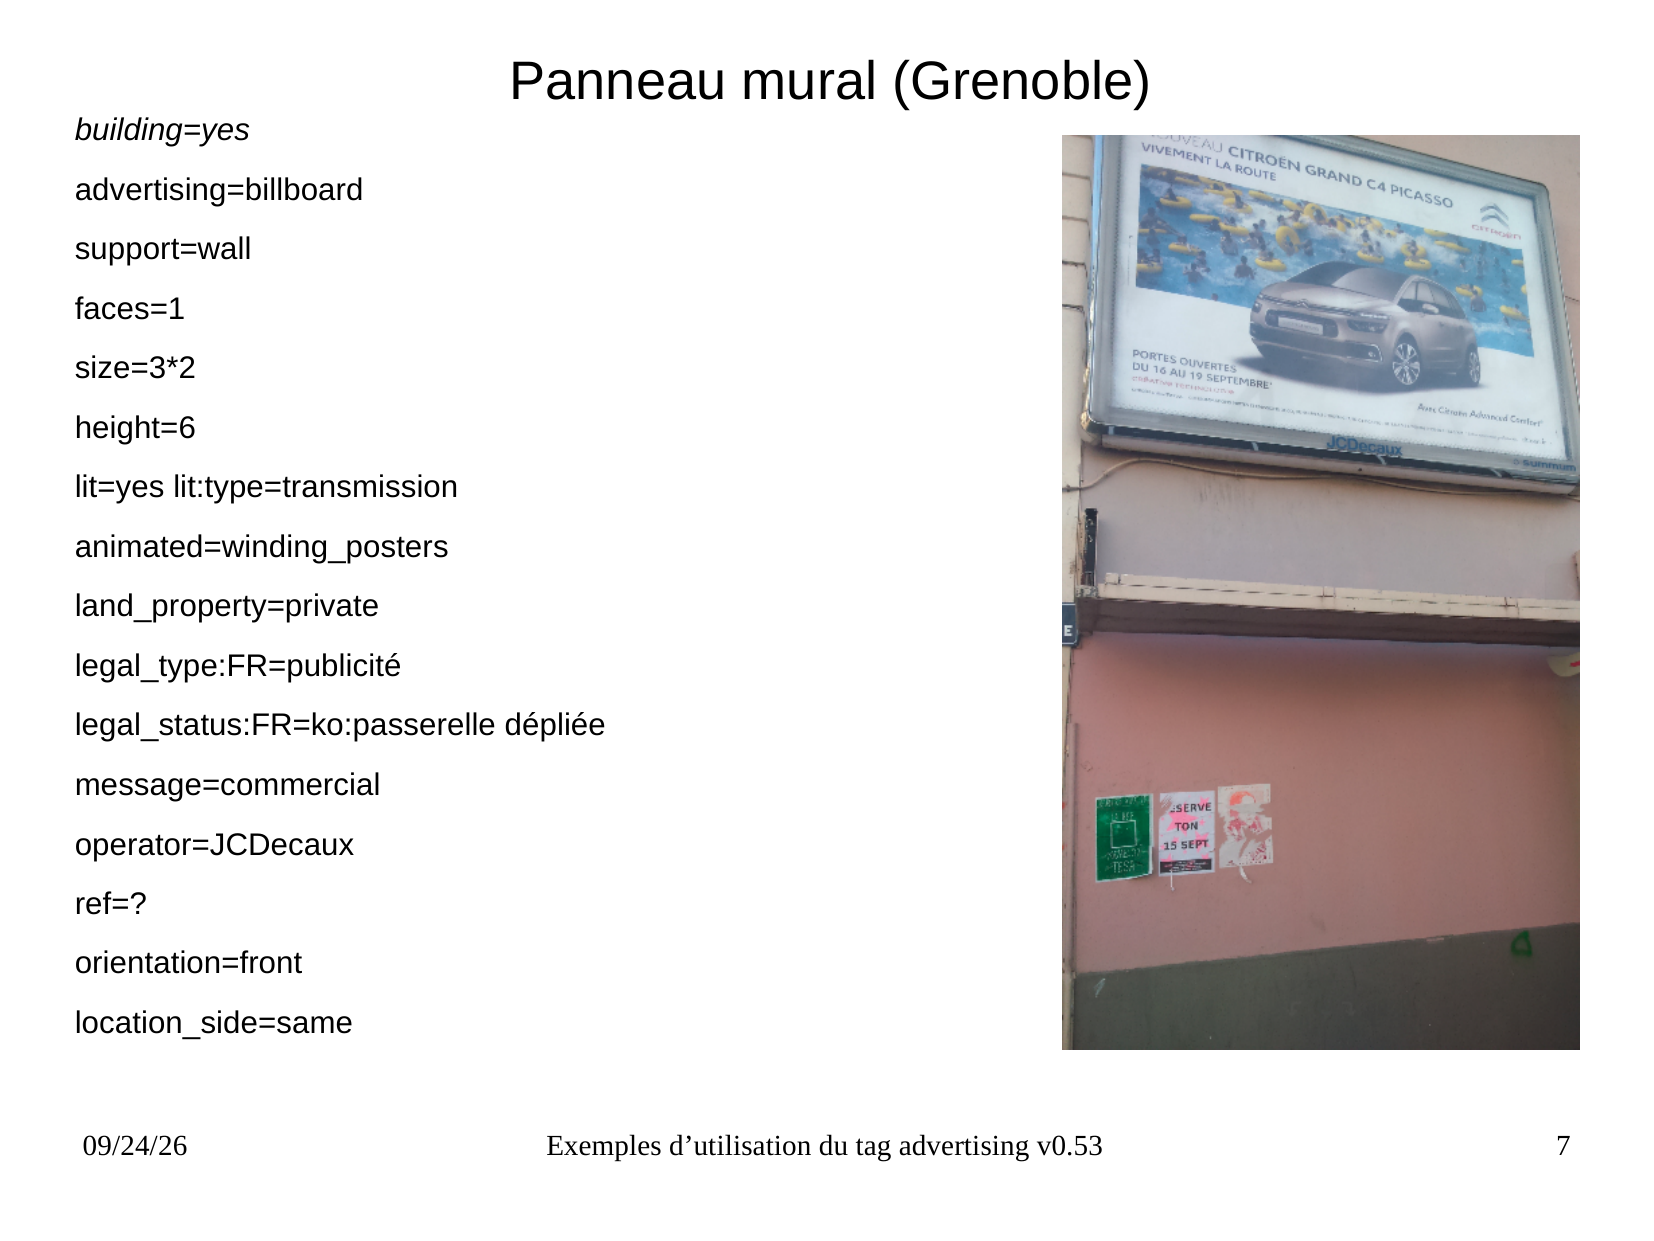

# Panneau mural (Grenoble)
building=yes
advertising=billboard
support=wall
faces=1
size=3*2
height=6
lit=yes lit:type=transmission
animated=winding_posters
land_property=private
legal_type:FR=publicité
legal_status:FR=ko:passerelle dépliée
message=commercial
operator=JCDecaux
ref=?
orientation=front
location_side=same
7